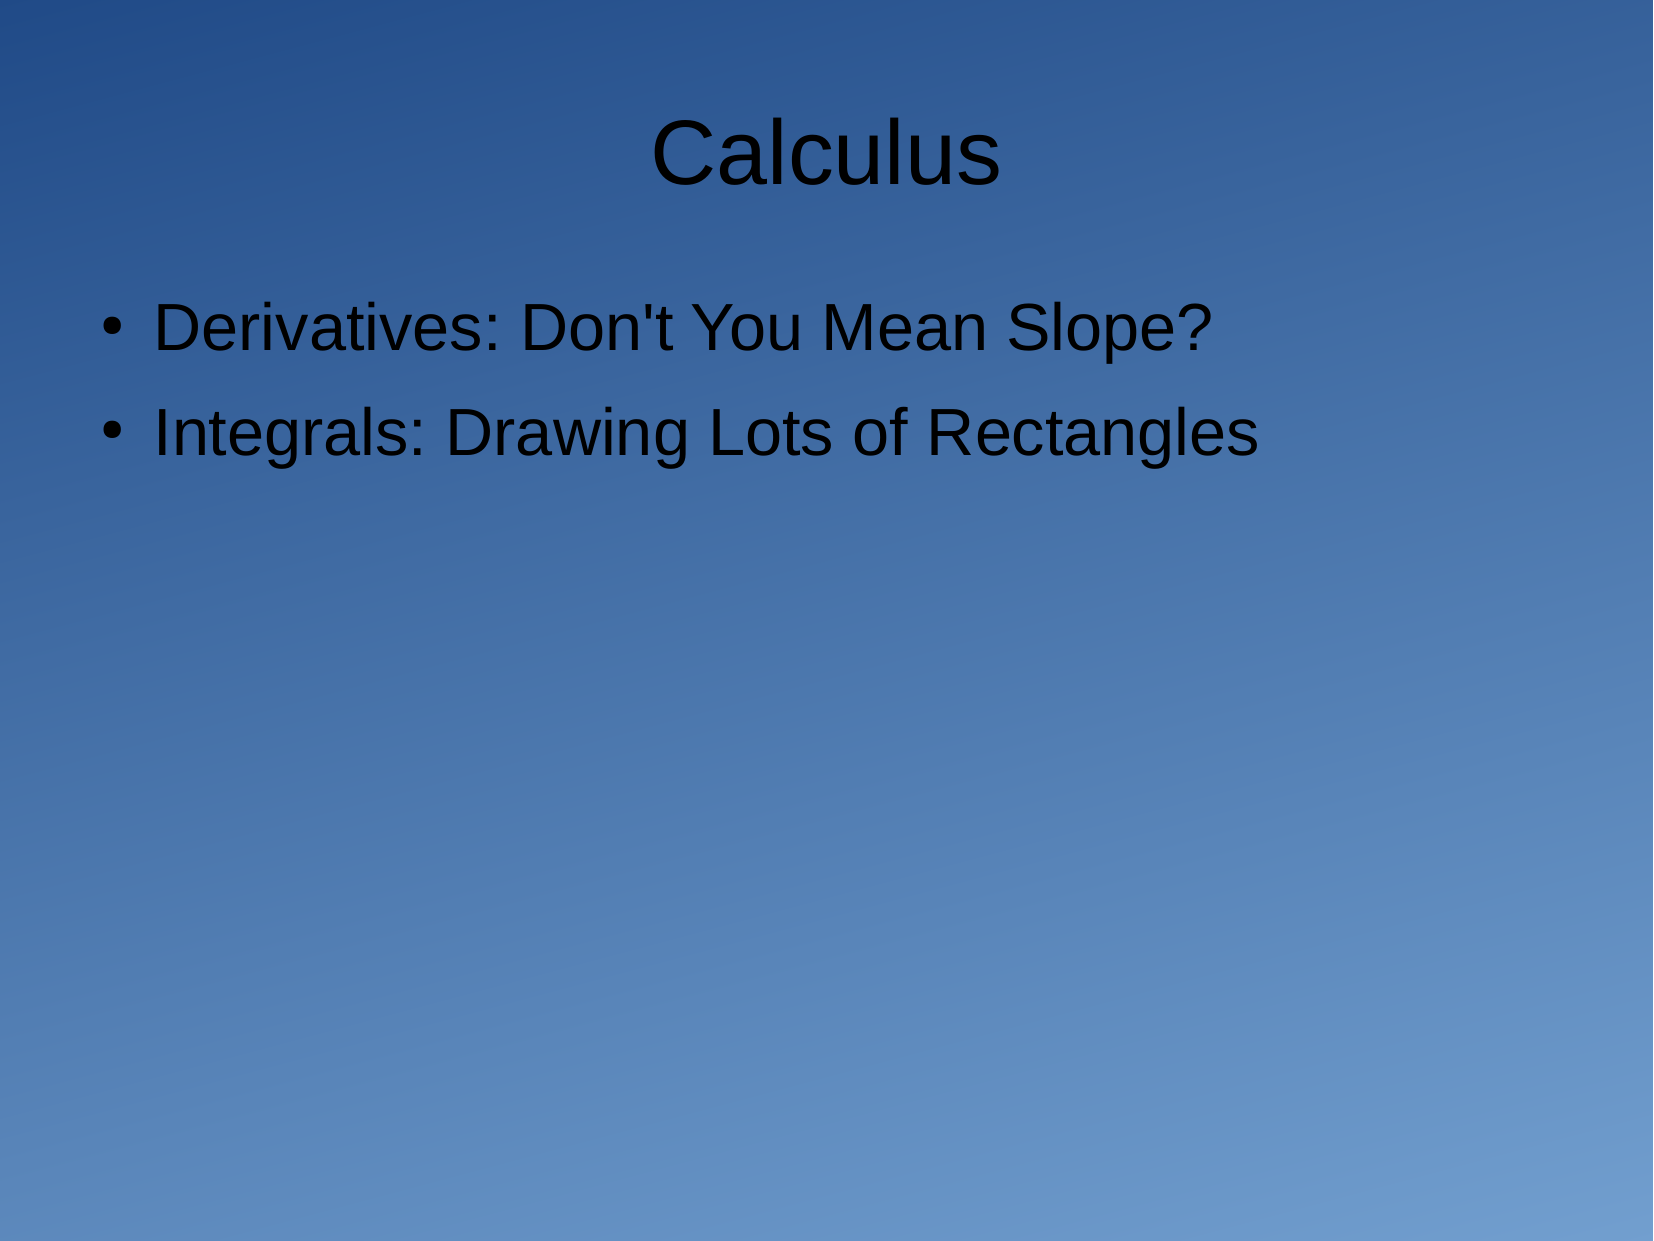

# Calculus
Derivatives: Don't You Mean Slope?
Integrals: Drawing Lots of Rectangles